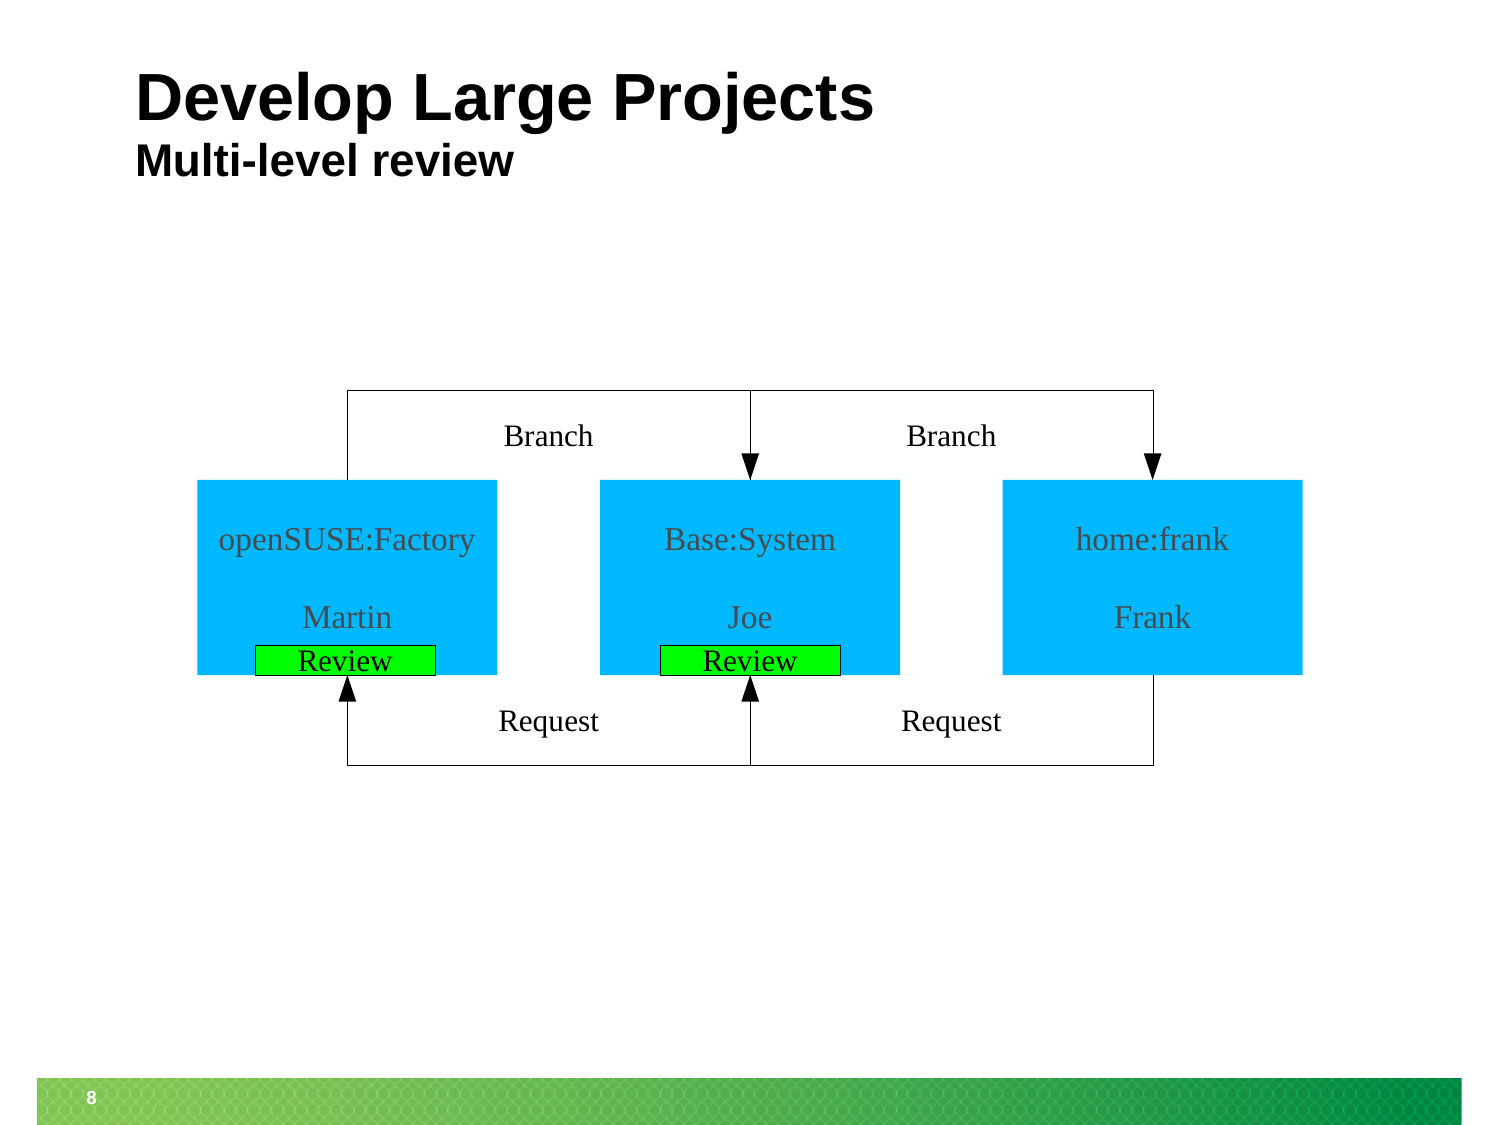

# Develop Large Projects Multi-level review
openSUSE:Factory
Martin
Base:System
Joe
home:frank
Frank
Review
Review